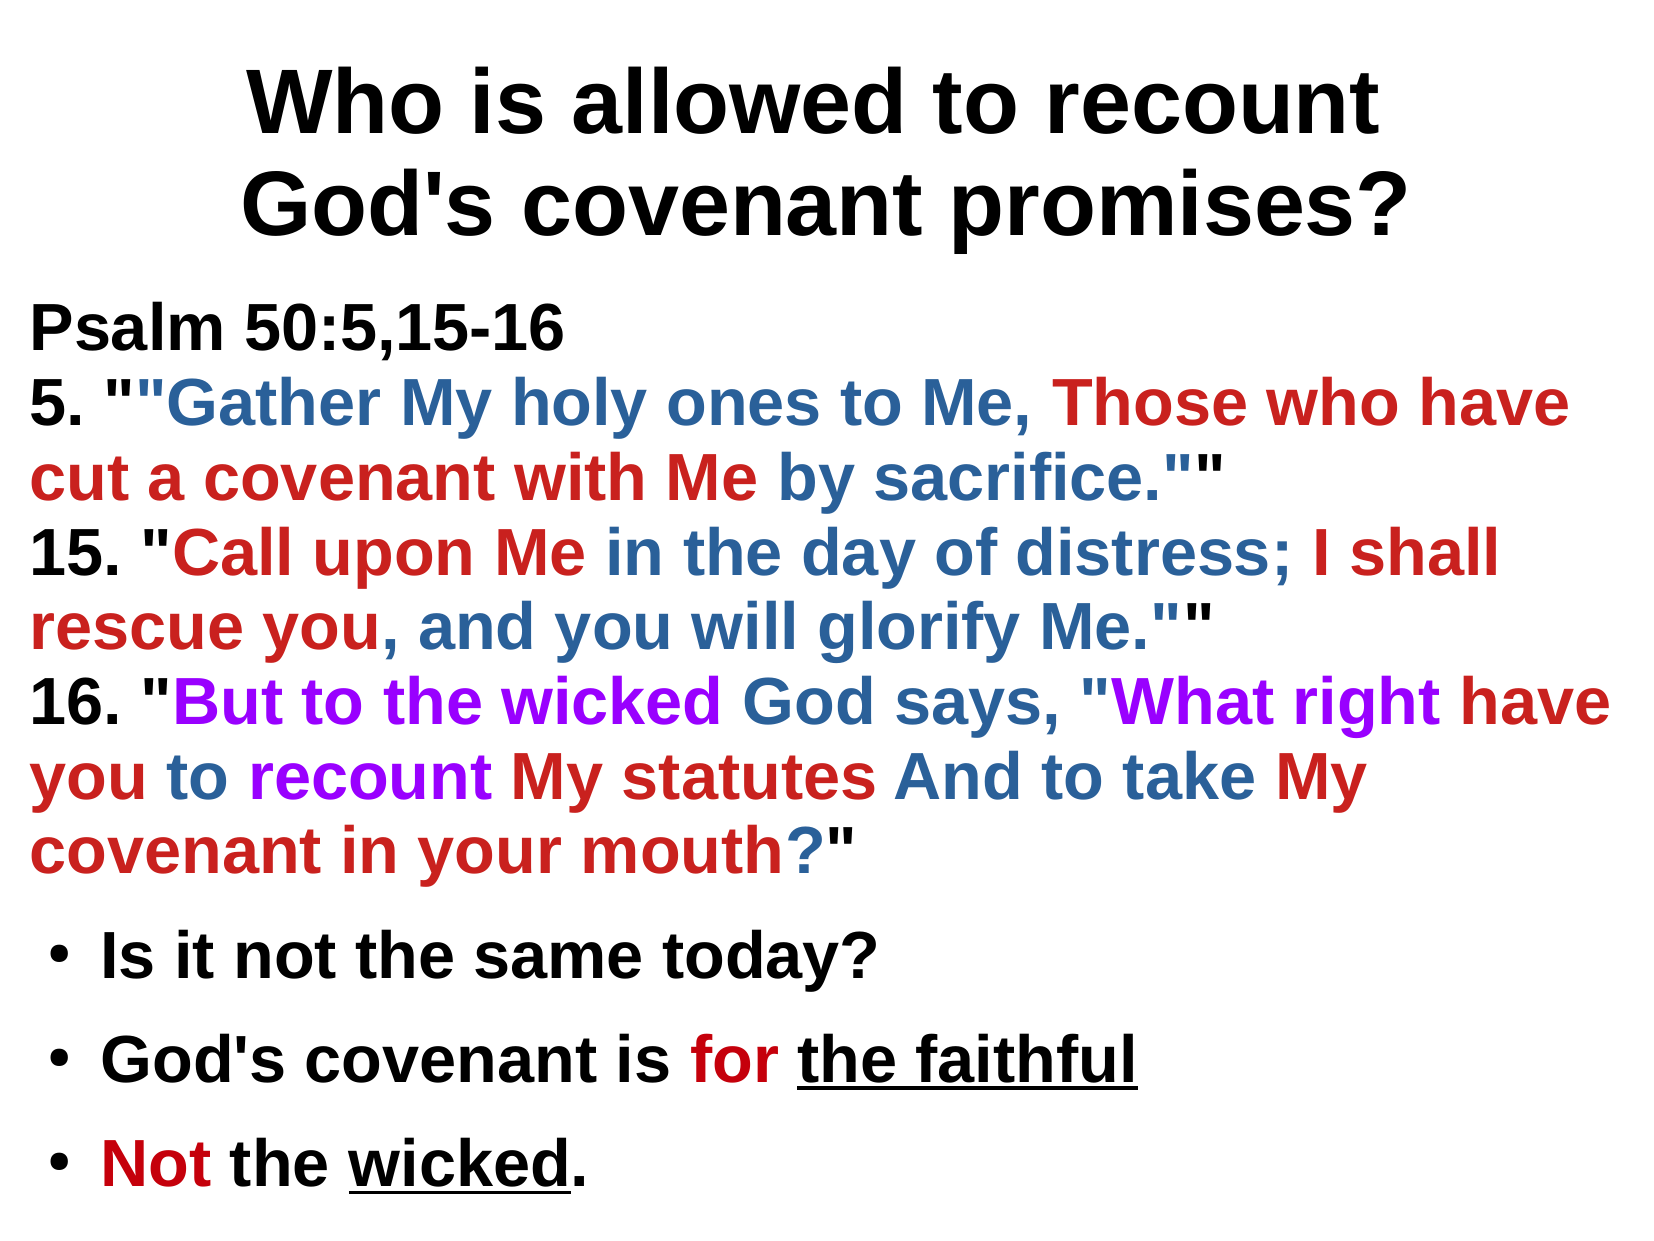

# Who is allowed to recount God's covenant promises?
Psalm 50:5,15-16
5. ""Gather My holy ones to Me, Those who have cut a covenant with Me by sacrifice.""
15. "Call upon Me in the day of distress; I shall rescue you, and you will glorify Me.""
16. "But to the wicked God says, "What right have you to recount My statutes And to take My covenant in your mouth?"
Is it not the same today?
God's covenant is for the faithful
Not the wicked.